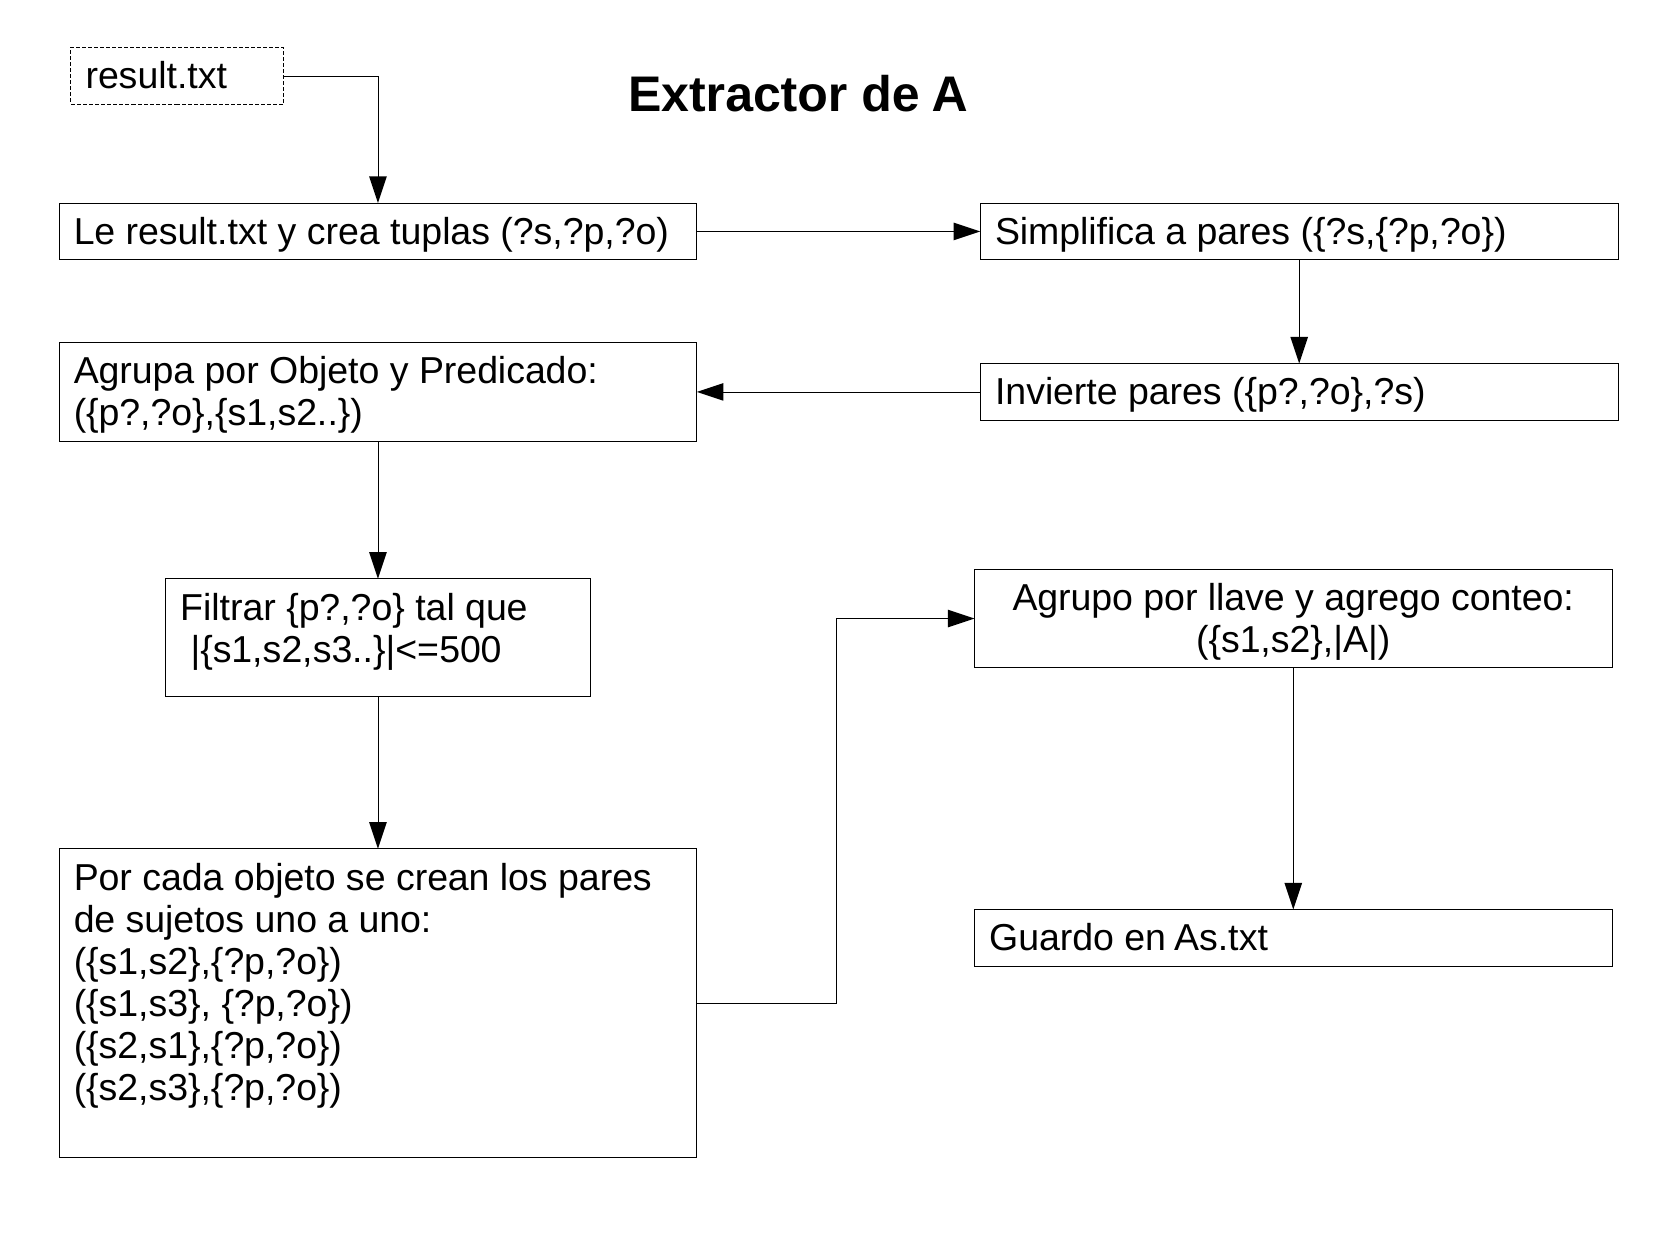

result.txt
Extractor de A
Le result.txt y crea tuplas (?s,?p,?o)
Simplifica a pares ({?s,{?p,?o})
Agrupa por Objeto y Predicado: ({p?,?o},{s1,s2..})
Invierte pares ({p?,?o},?s)
Agrupo por llave y agrego conteo: ({s1,s2},|A|)
Filtrar {p?,?o} tal que
 |{s1,s2,s3..}|<=500
Por cada objeto se crean los pares de sujetos uno a uno:
({s1,s2},{?p,?o})
({s1,s3}, {?p,?o})
({s2,s1},{?p,?o})
({s2,s3},{?p,?o})
Guardo en As.txt